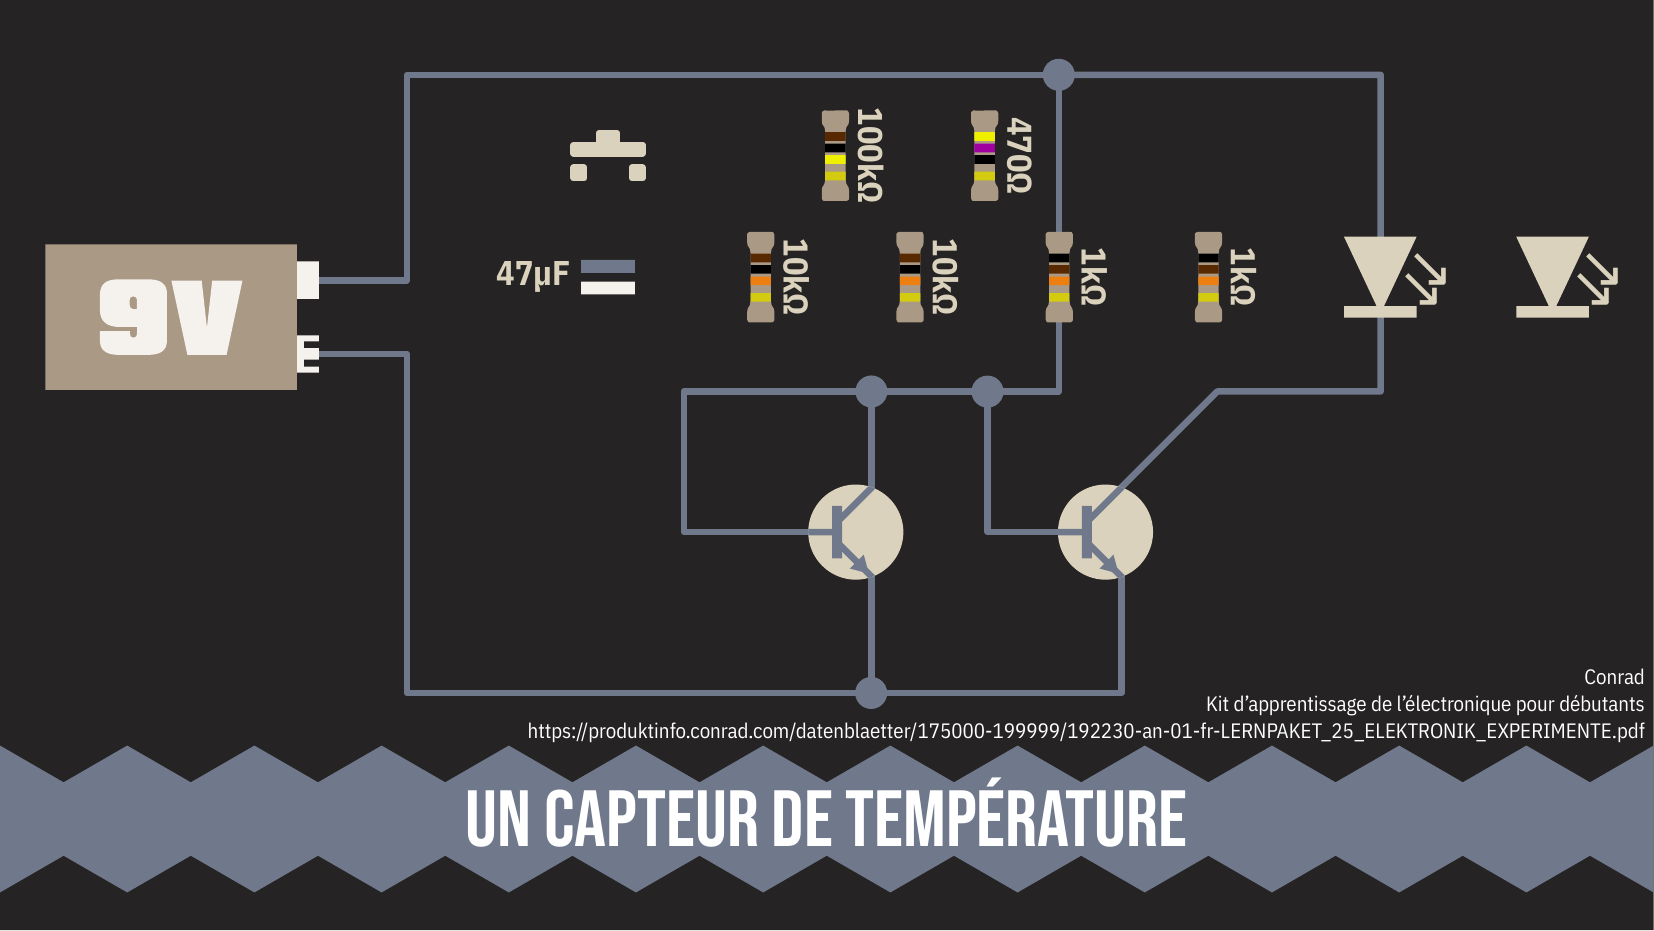

Conrad
Kit d’apprentissage de l’électronique pour débutants
https://produktinfo.conrad.com/datenblaetter/175000-199999/192230-an-01-fr-LERNPAKET_25_ELEKTRONIK_EXPERIMENTE.pdf
# Un capteur de température